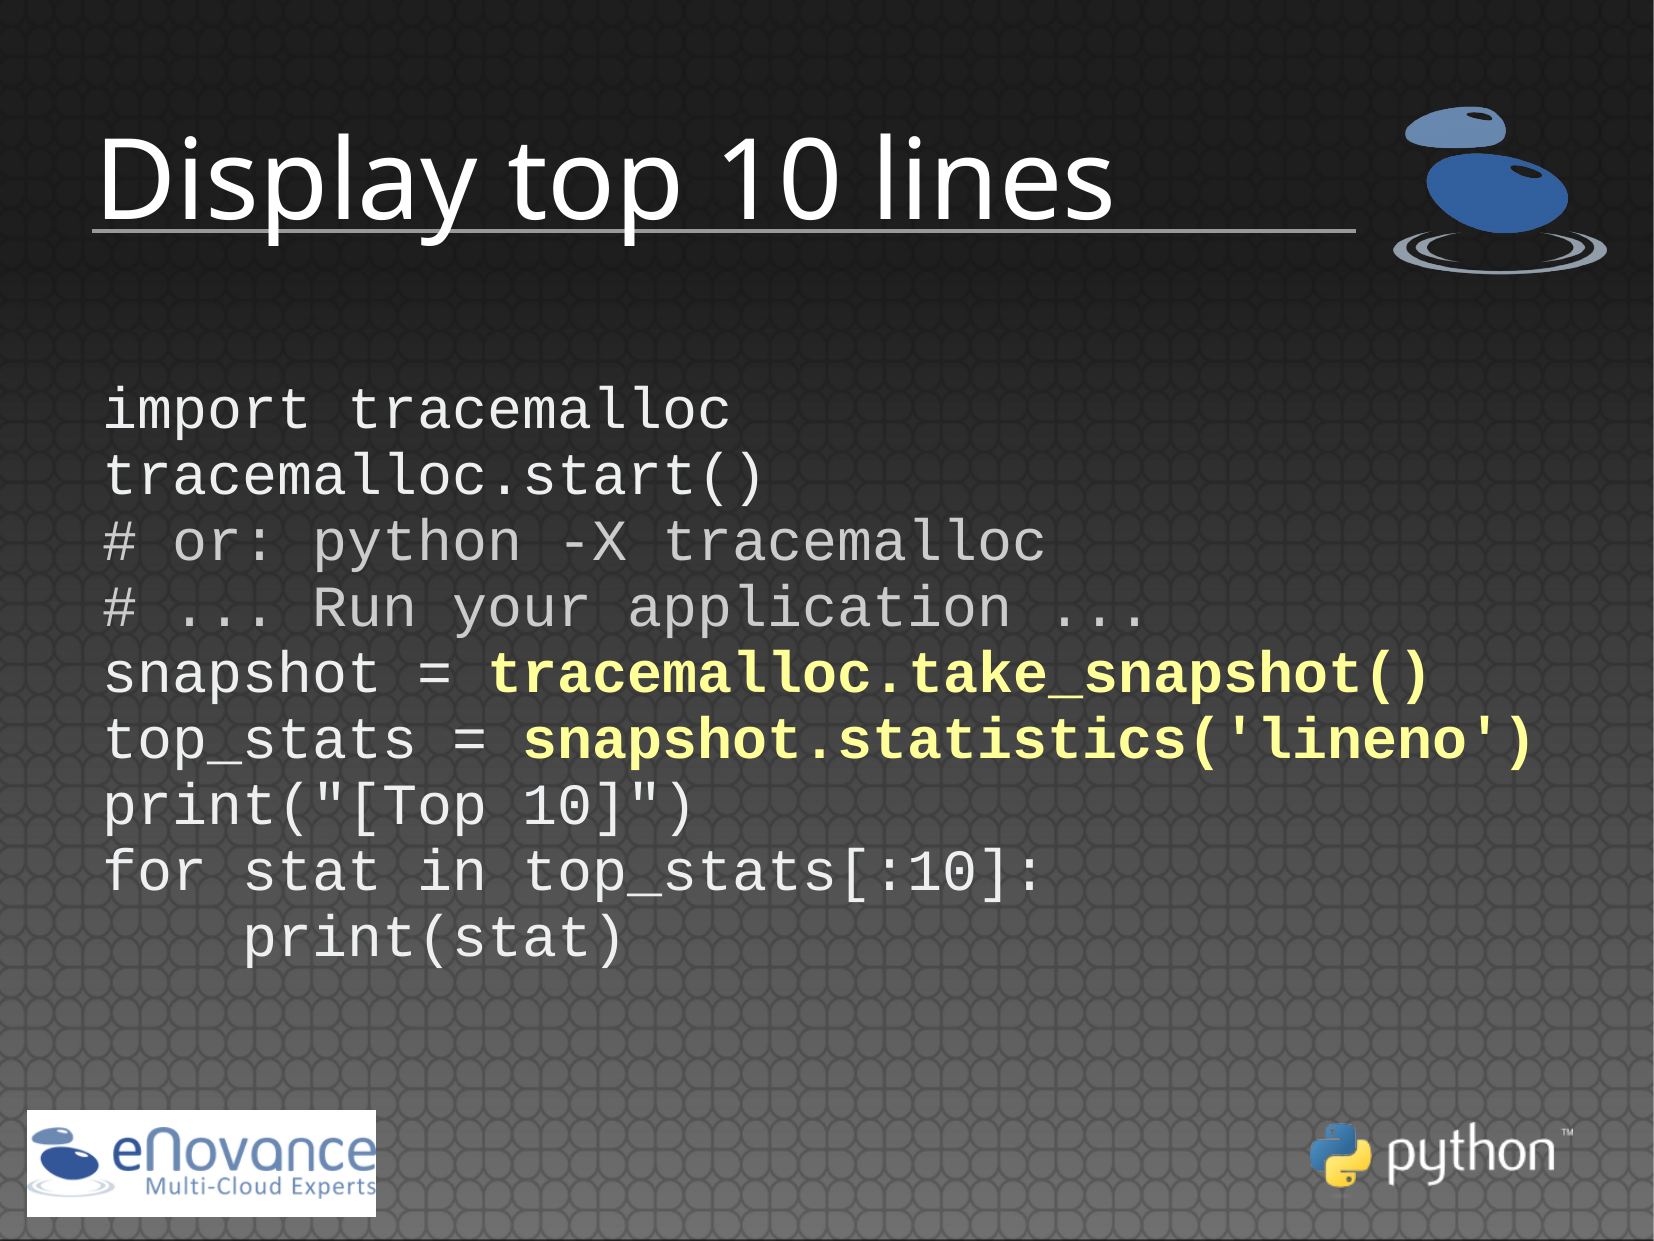

# Display top 10 lines
import tracemalloc
tracemalloc.start()
# or: python -X tracemalloc
# ... Run your application ...
snapshot = tracemalloc.take_snapshot()
top_stats = snapshot.statistics('lineno')
print("[Top 10]")
for stat in top_stats[:10]:
 print(stat)